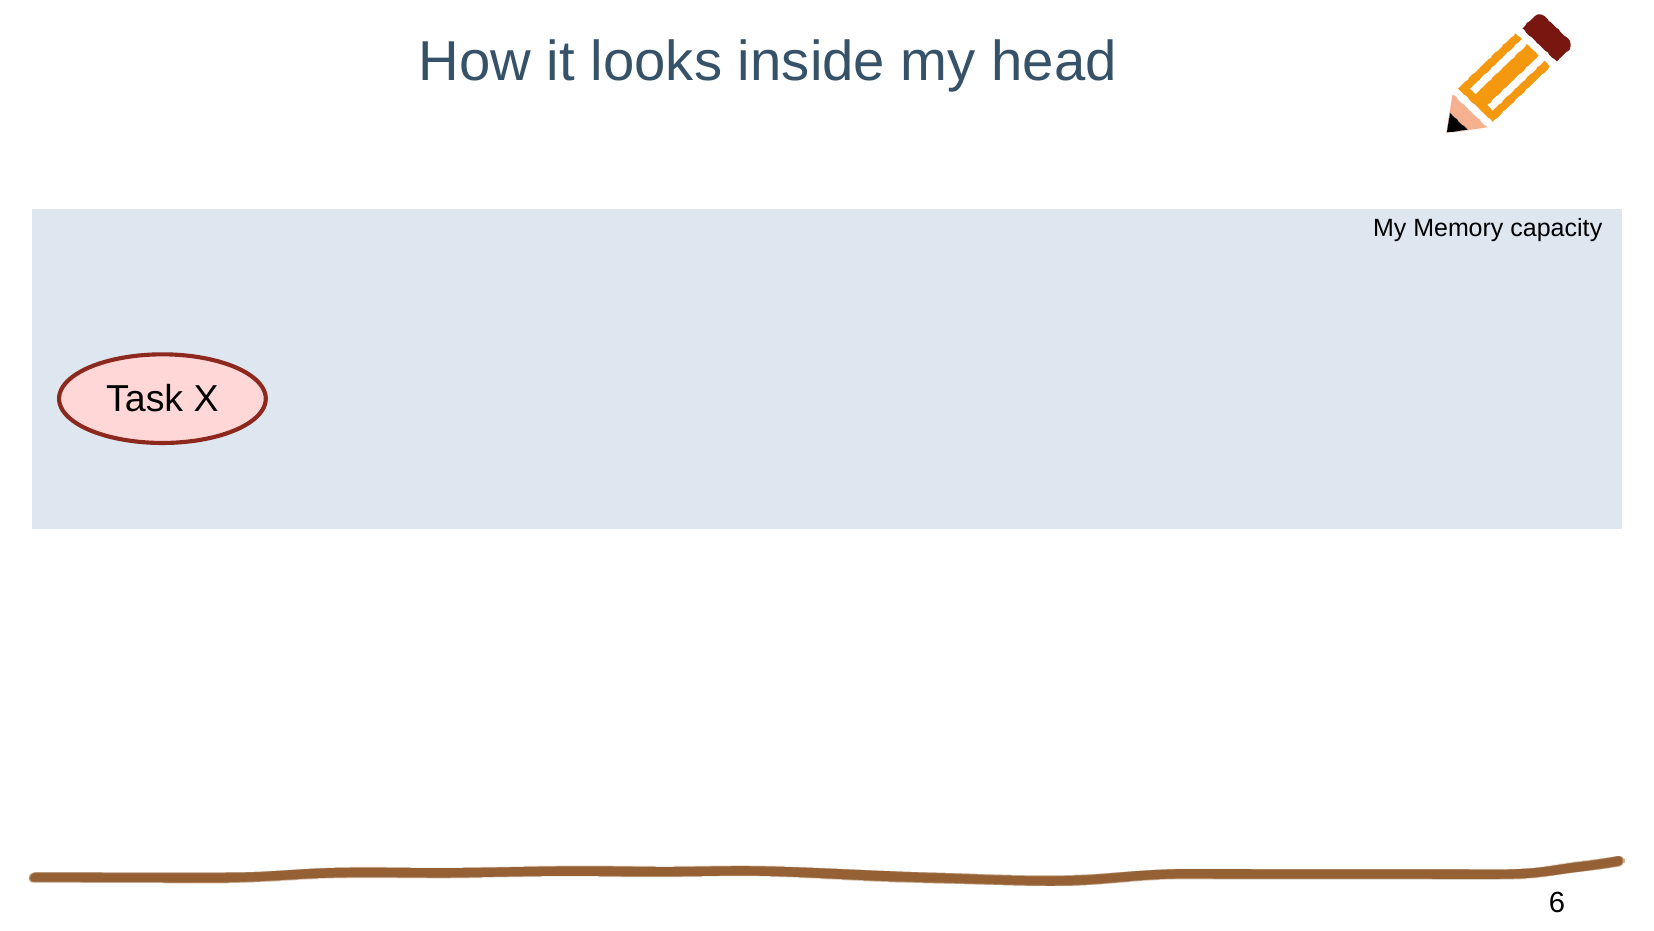

# How it looks inside my head
My Memory capacity
Task X
6